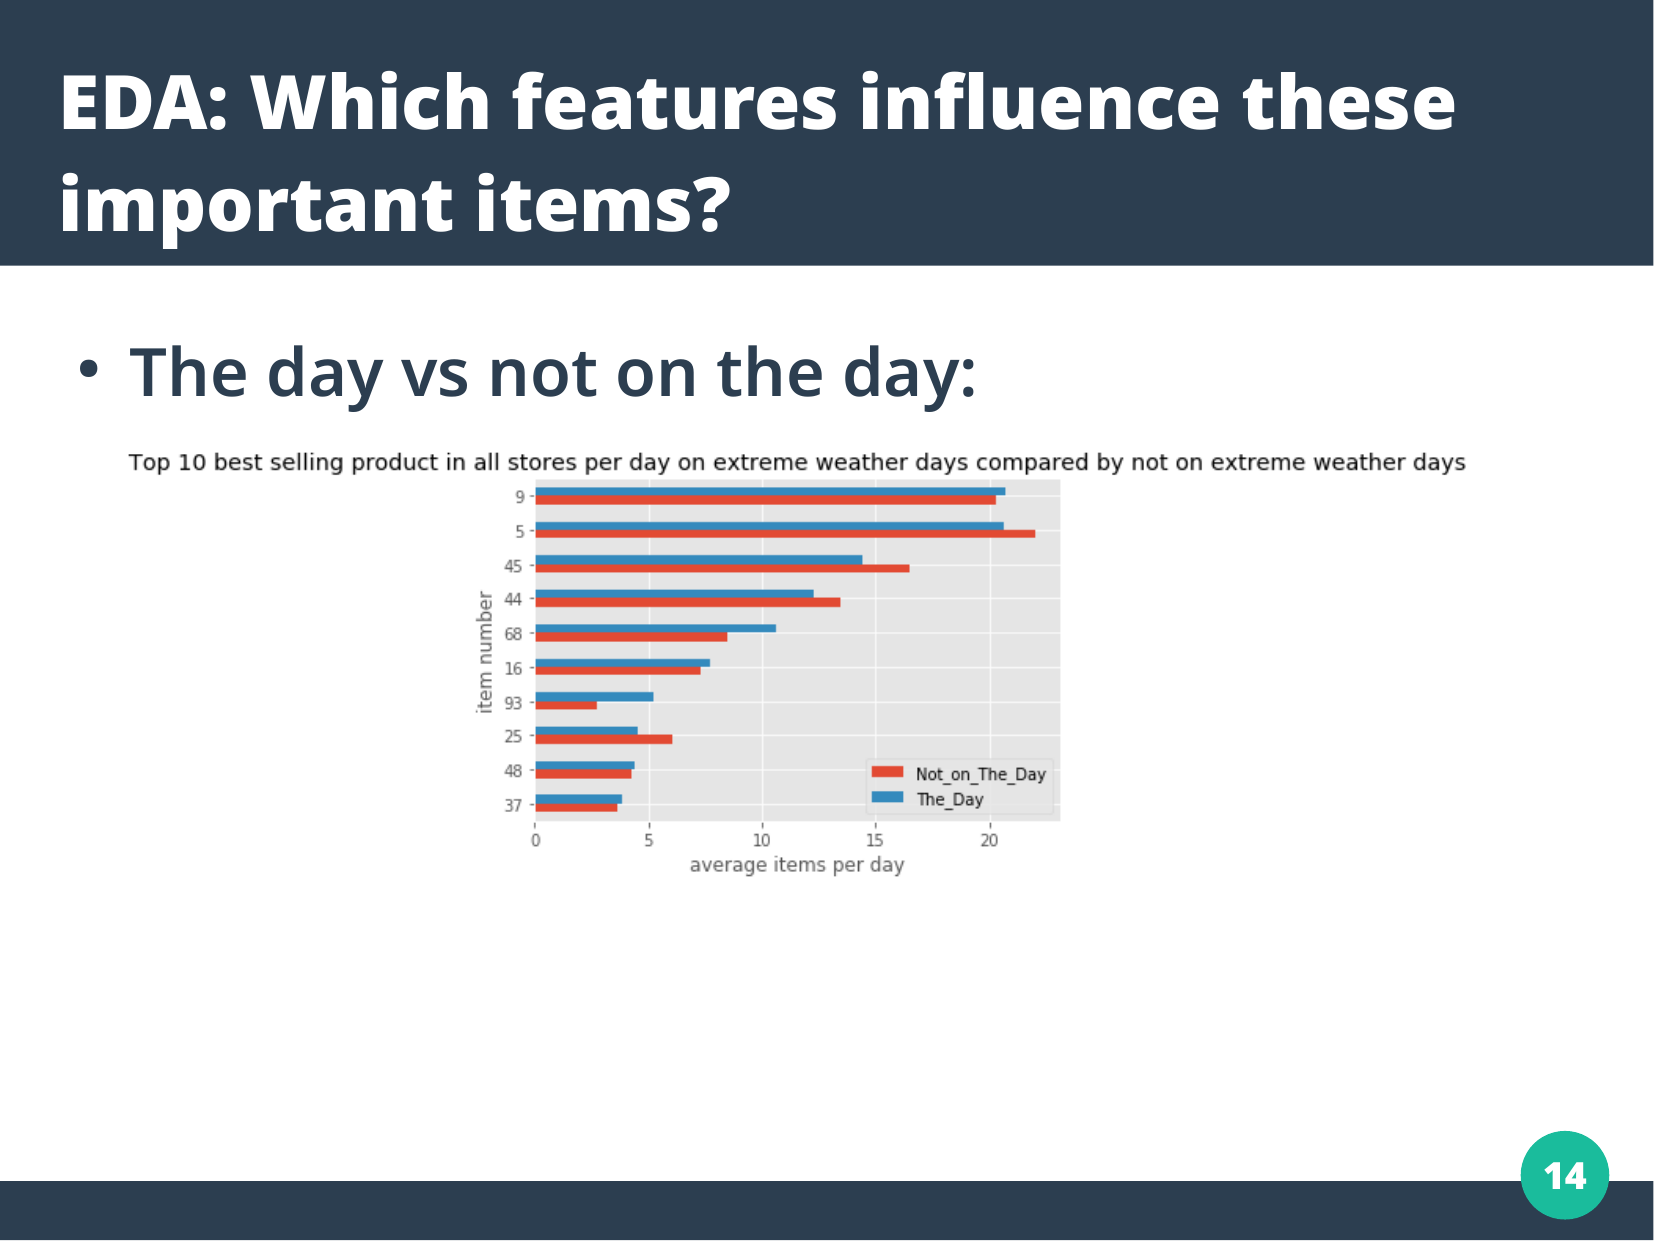

# EDA: Which features influence these important items?
The day vs not on the day:
14